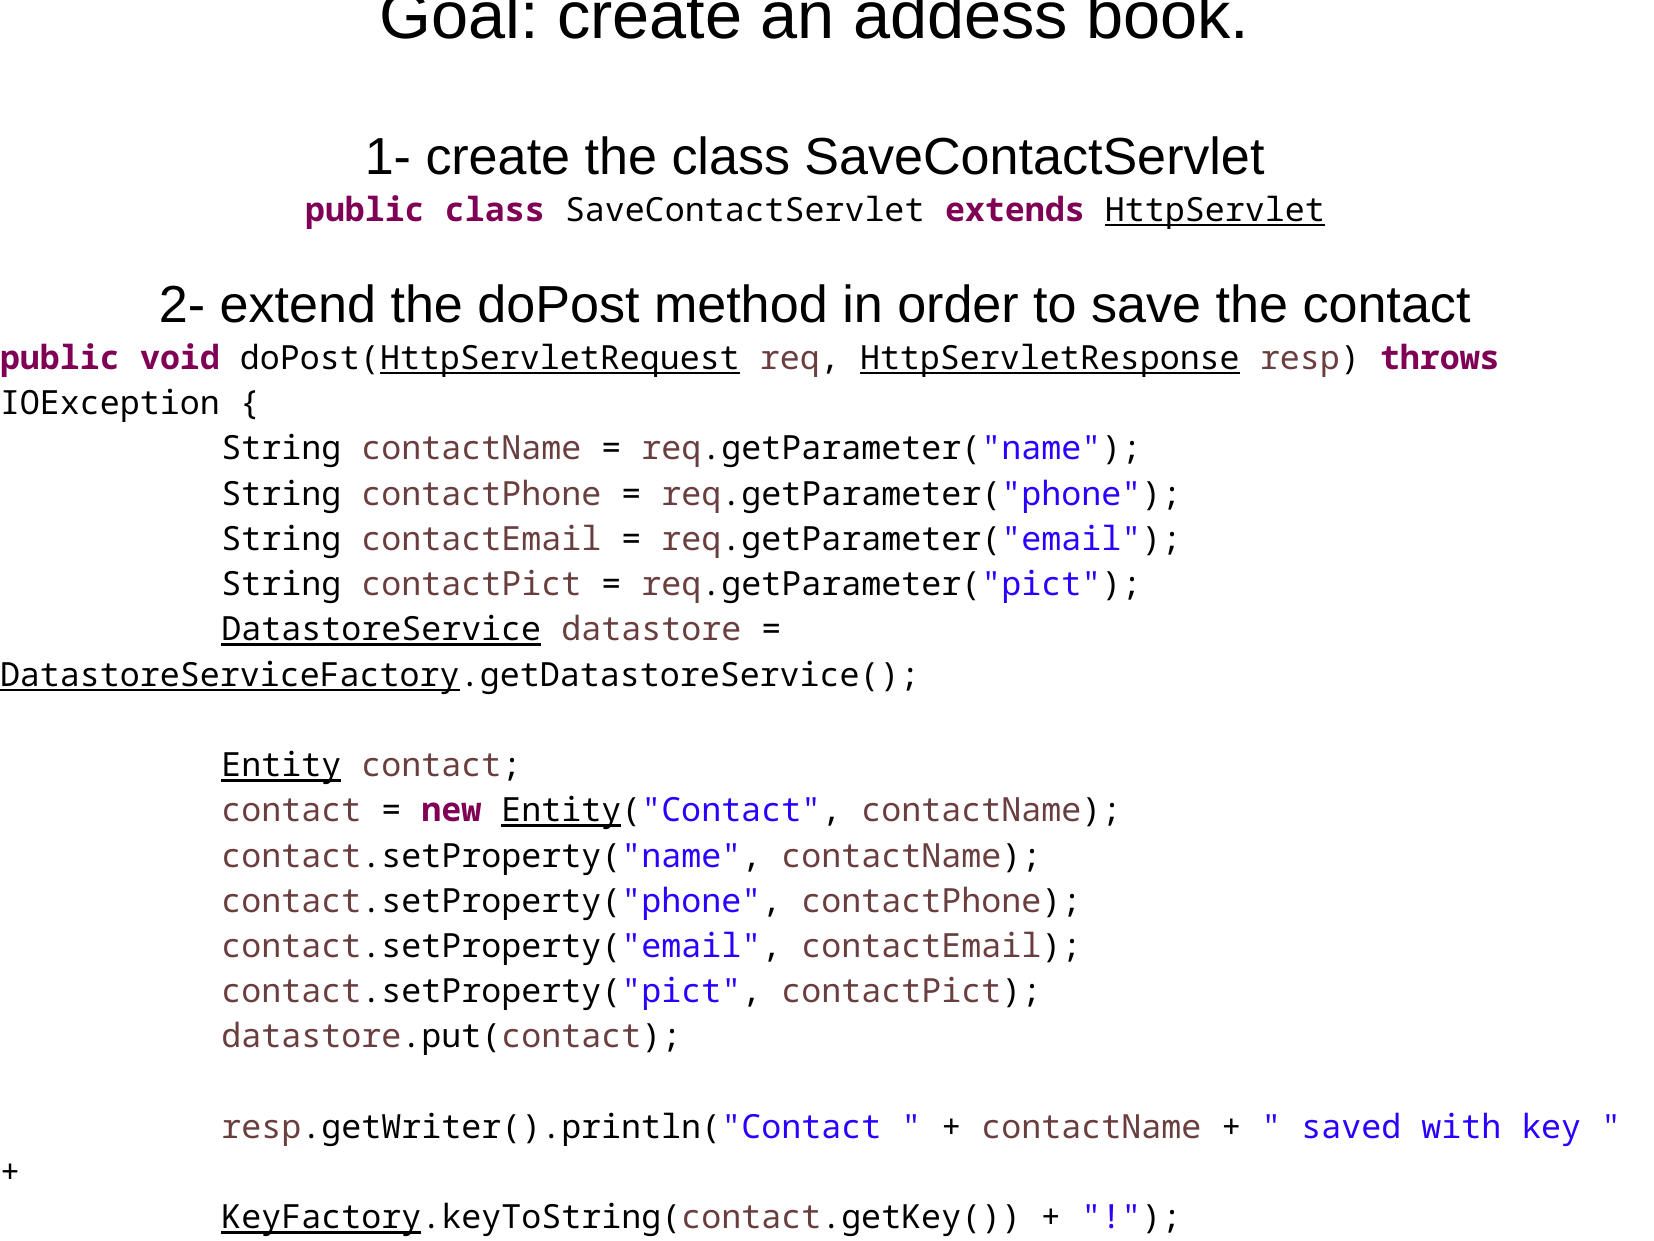

# Goal: create an addess book.
1- create the class SaveContactServlet
public class SaveContactServlet extends HttpServlet
2- extend the doPost method in order to save the contact
public void doPost(HttpServletRequest req, HttpServletResponse resp) throws IOException {
			String contactName = req.getParameter("name");
			String contactPhone = req.getParameter("phone");
			String contactEmail = req.getParameter("email");
			String contactPict = req.getParameter("pict");
			DatastoreService datastore = DatastoreServiceFactory.getDatastoreService();
			Entity contact;
			contact = new Entity("Contact", contactName);
			contact.setProperty("name", contactName);
			contact.setProperty("phone", contactPhone);
			contact.setProperty("email", contactEmail);
			contact.setProperty("pict", contactPict);
			datastore.put(contact);
			resp.getWriter().println("Contact " + contactName + " saved with key " +
			KeyFactory.keyToString(contact.getKey()) + "!");